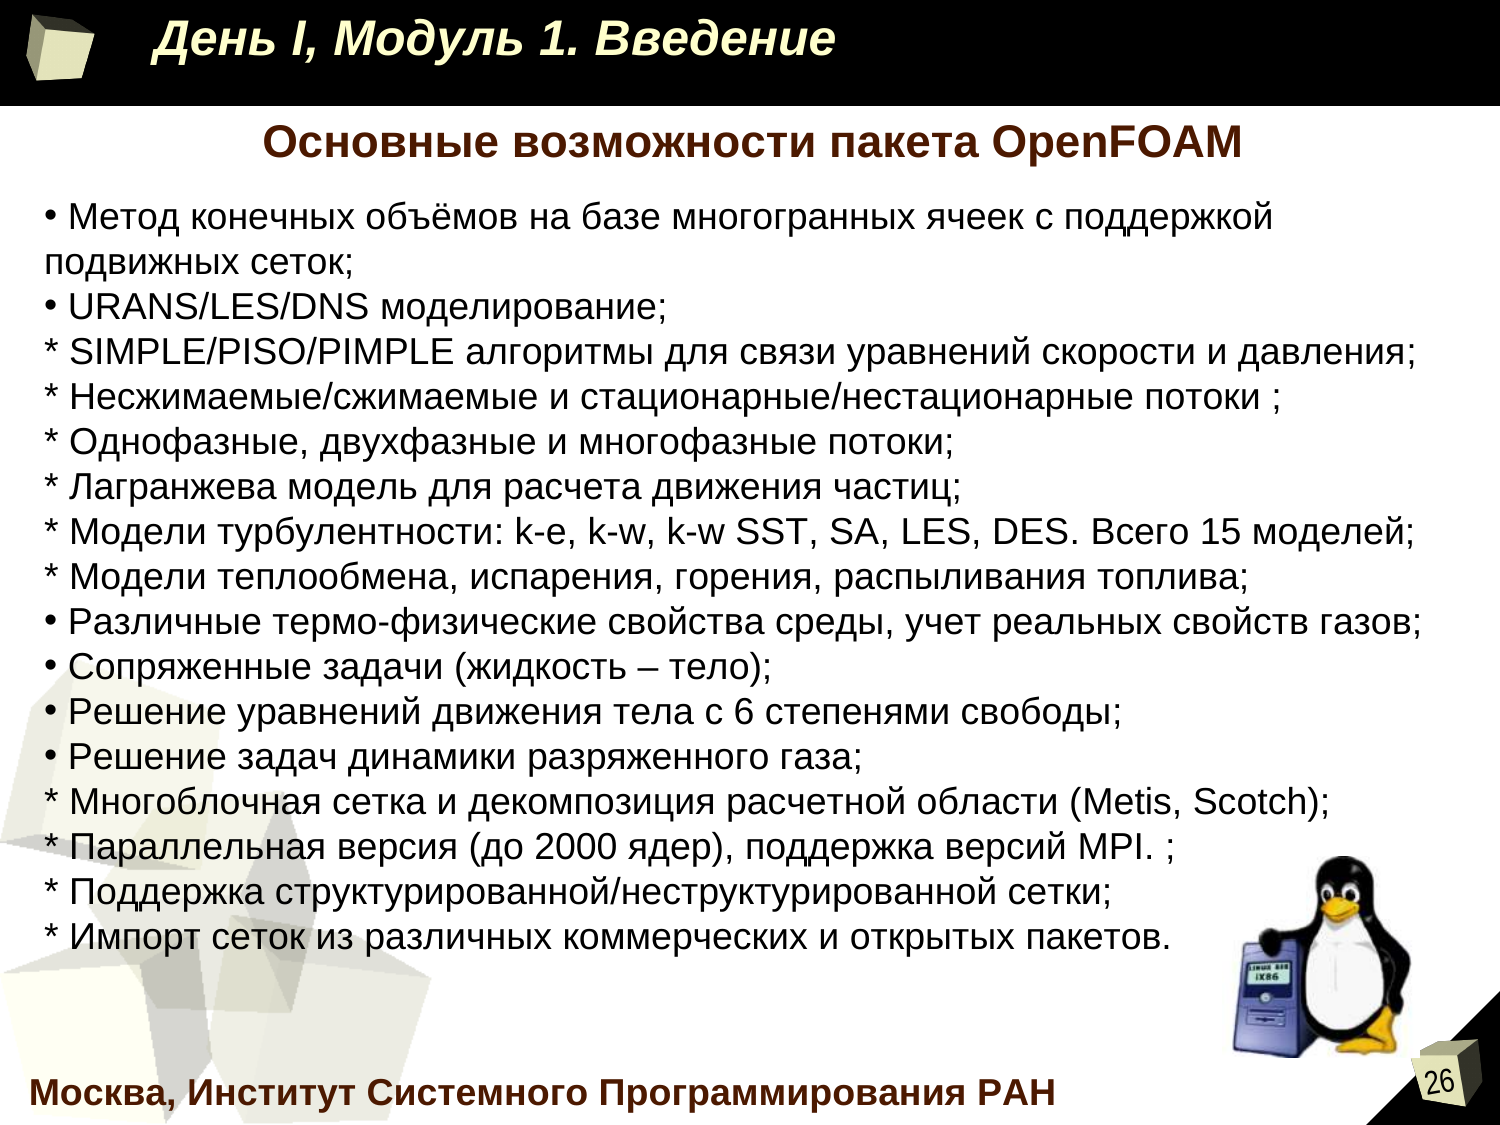

Основные возможности пакета OpenFOAM
 Mетод конечных объёмов на базе многогранных ячеек c поддержкой подвижных сеток;
 URANS/LES/DNS моделирование;
* SIMPLE/PISO/PIMPLE алгоритмы для связи уравнений скорости и давления;
* Несжимаемые/сжимаемые и стационарные/нестационарные потоки ;
* Однофазные, двухфазные и многофазные потоки;
* Лагранжева модель для расчета движения частиц;
* Модели турбулентности: k-e, k-w, k-w SST, SA, LES, DES. Всего 15 моделей;
* Модели теплообмена, испарения, горения, распыливания топлива;
 Различные термо-физические свойства среды, учет реальных свойств газов;
 Сопряженные задачи (жидкость – тело);
 Решение уравнений движения тела с 6 степенями свободы;
 Решение задач динамики разряженного газа;
* Многоблочная сетка и декомпозиция расчетной области (Metis, Scotch);
* Параллельная версия (до 2000 ядер), поддержка версий MPI. ;
* Поддержка структурированной/неструктурированной сетки;
* Импорт сеток из различных коммерческих и открытых пакетов.